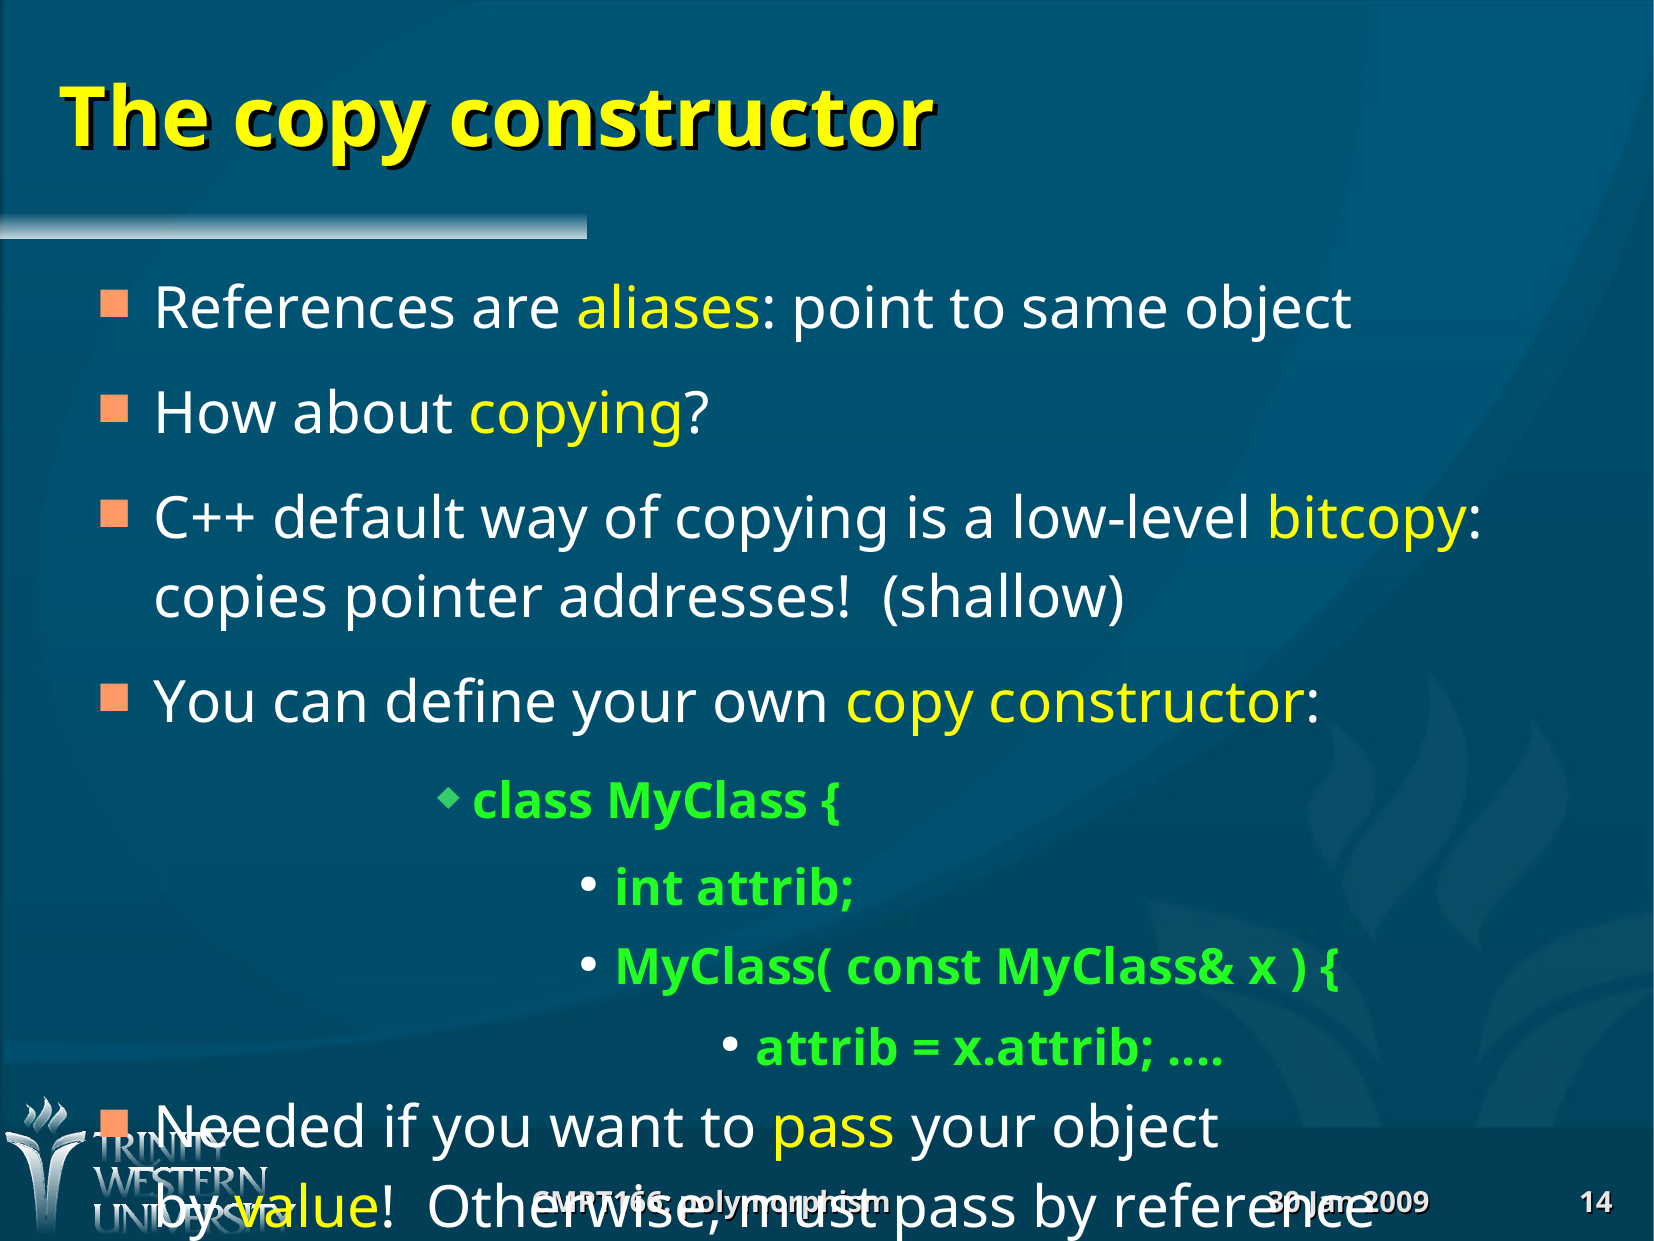

# The copy constructor
References are aliases: point to same object
How about copying?
C++ default way of copying is a low-level bitcopy: copies pointer addresses! (shallow)
You can define your own copy constructor:
class MyClass {
int attrib;
MyClass( const MyClass& x ) {
attrib = x.attrib; ....
Needed if you want to pass your object
by value! Otherwise, must pass by reference
CMPT166: polymorphism
30 Jan 2009
14